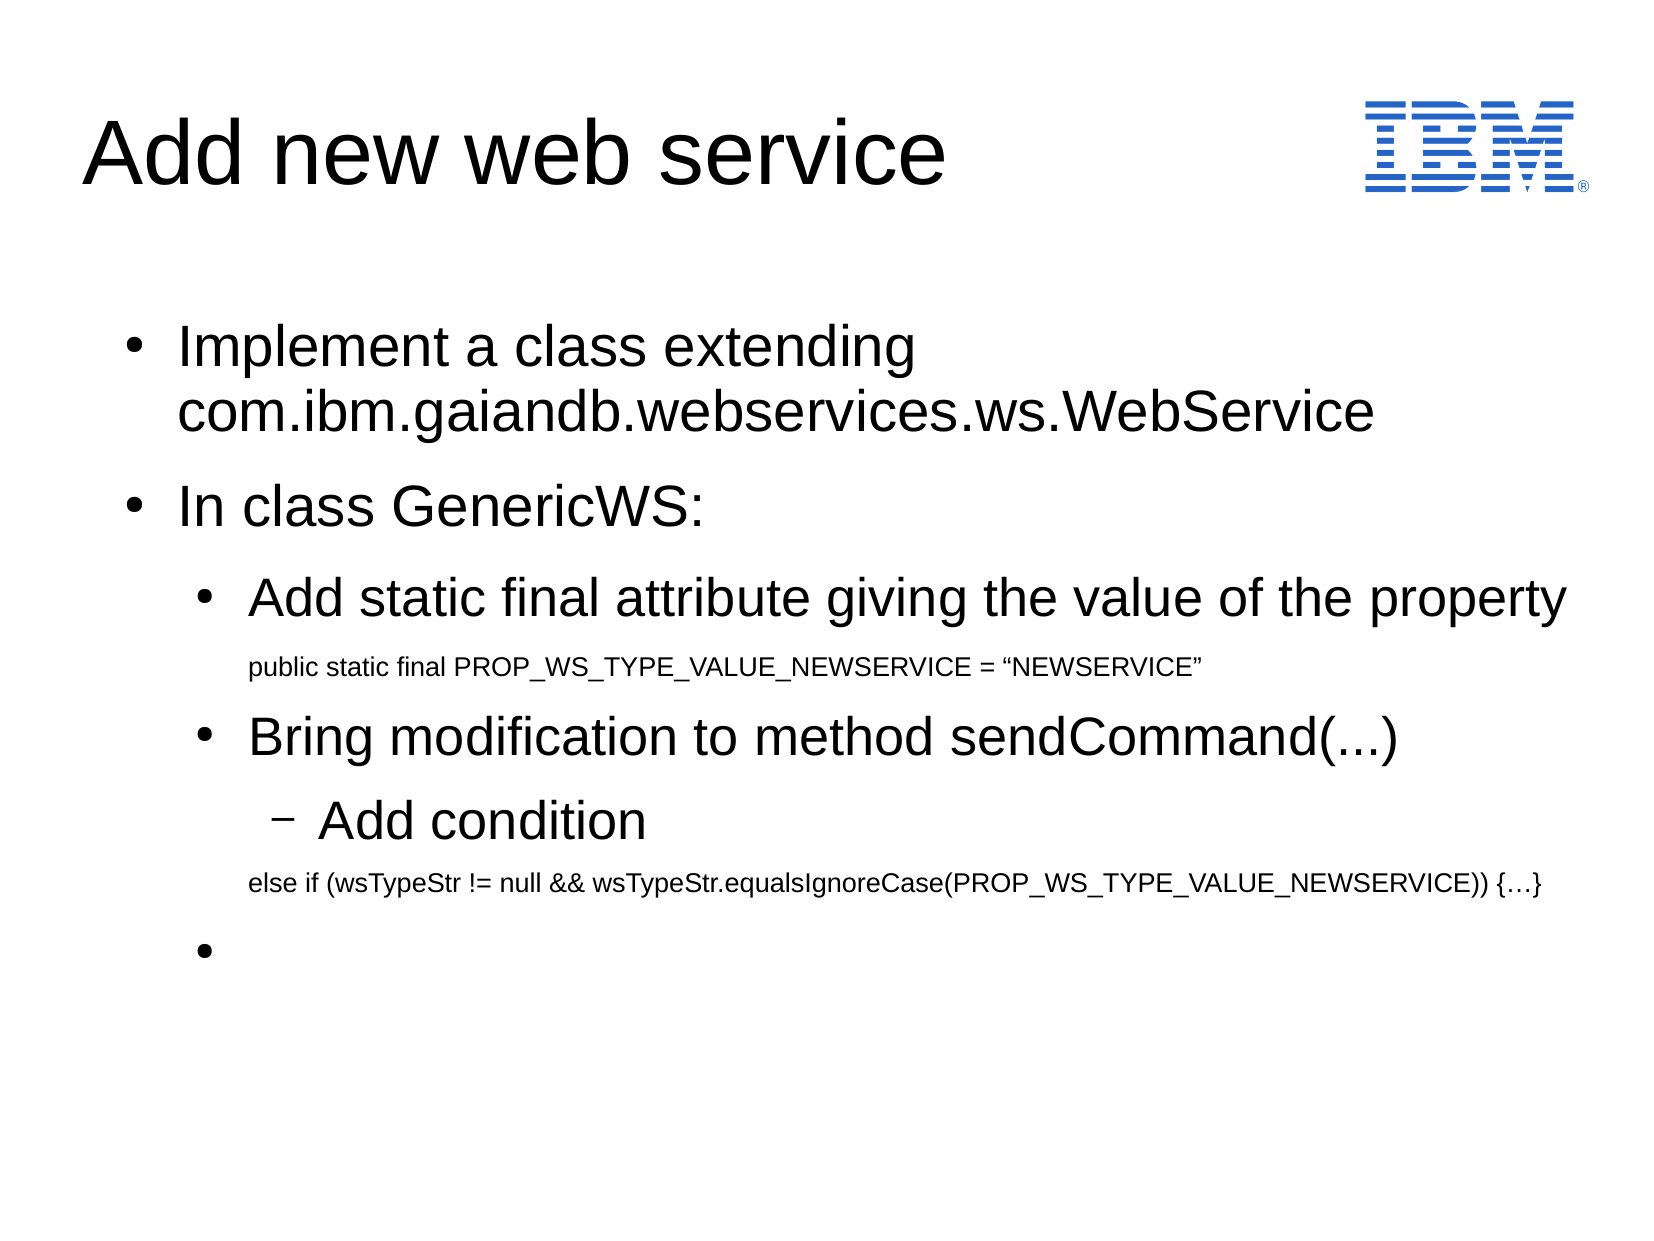

# Add new web service
Implement a class extending com.ibm.gaiandb.webservices.ws.WebService
In class GenericWS:
Add static final attribute giving the value of the property
public static final PROP_WS_TYPE_VALUE_NEWSERVICE = “NEWSERVICE”
Bring modification to method sendCommand(...)
Add condition
else if (wsTypeStr != null && wsTypeStr.equalsIgnoreCase(PROP_WS_TYPE_VALUE_NEWSERVICE)) {…}